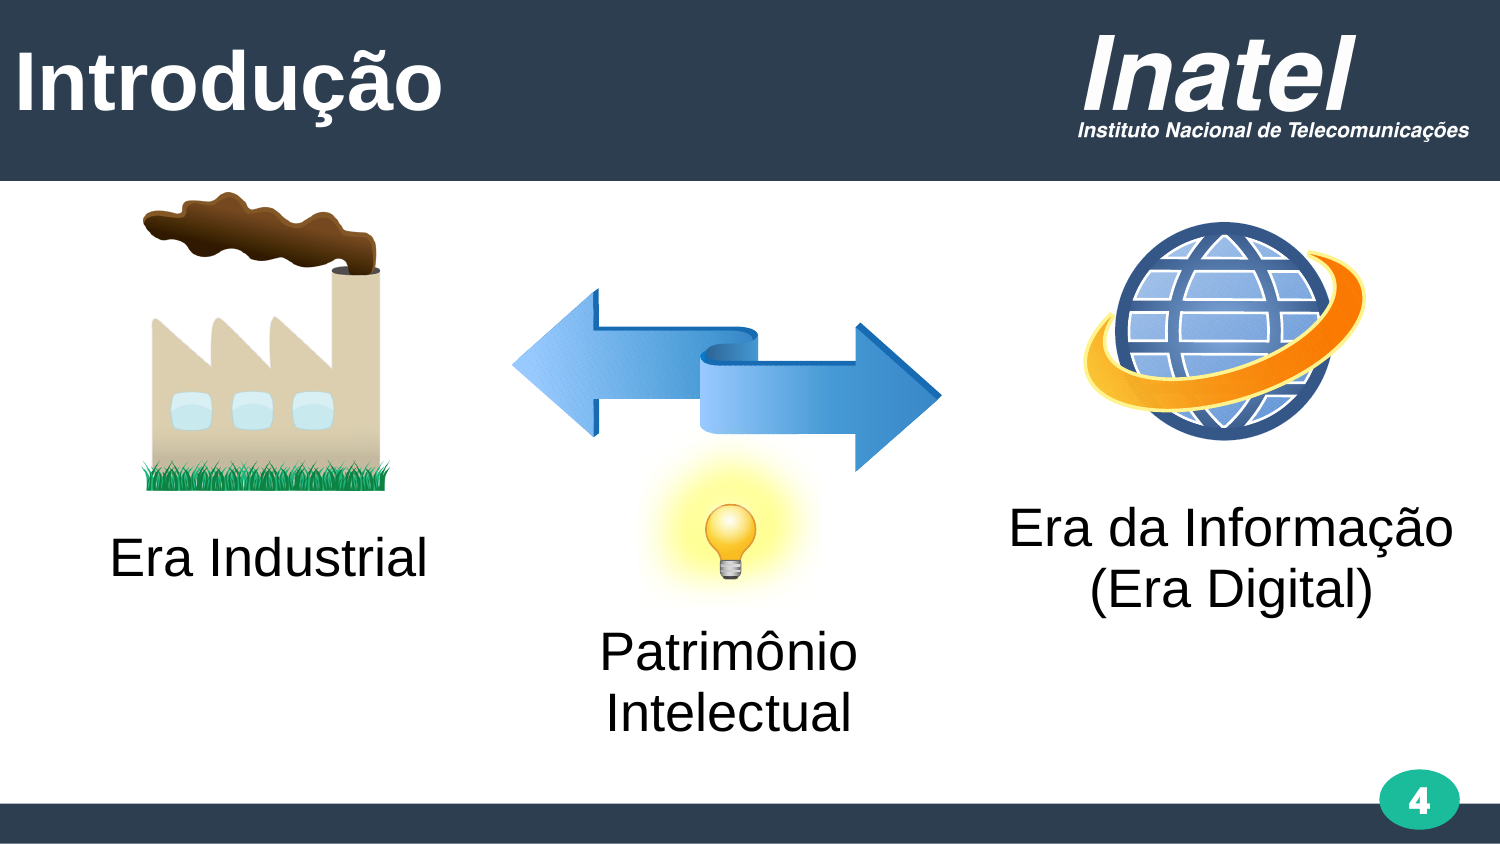

Introdução
Era Industrial
Era da Informação
(Era Digital)
Patrimônio
Intelectual
4